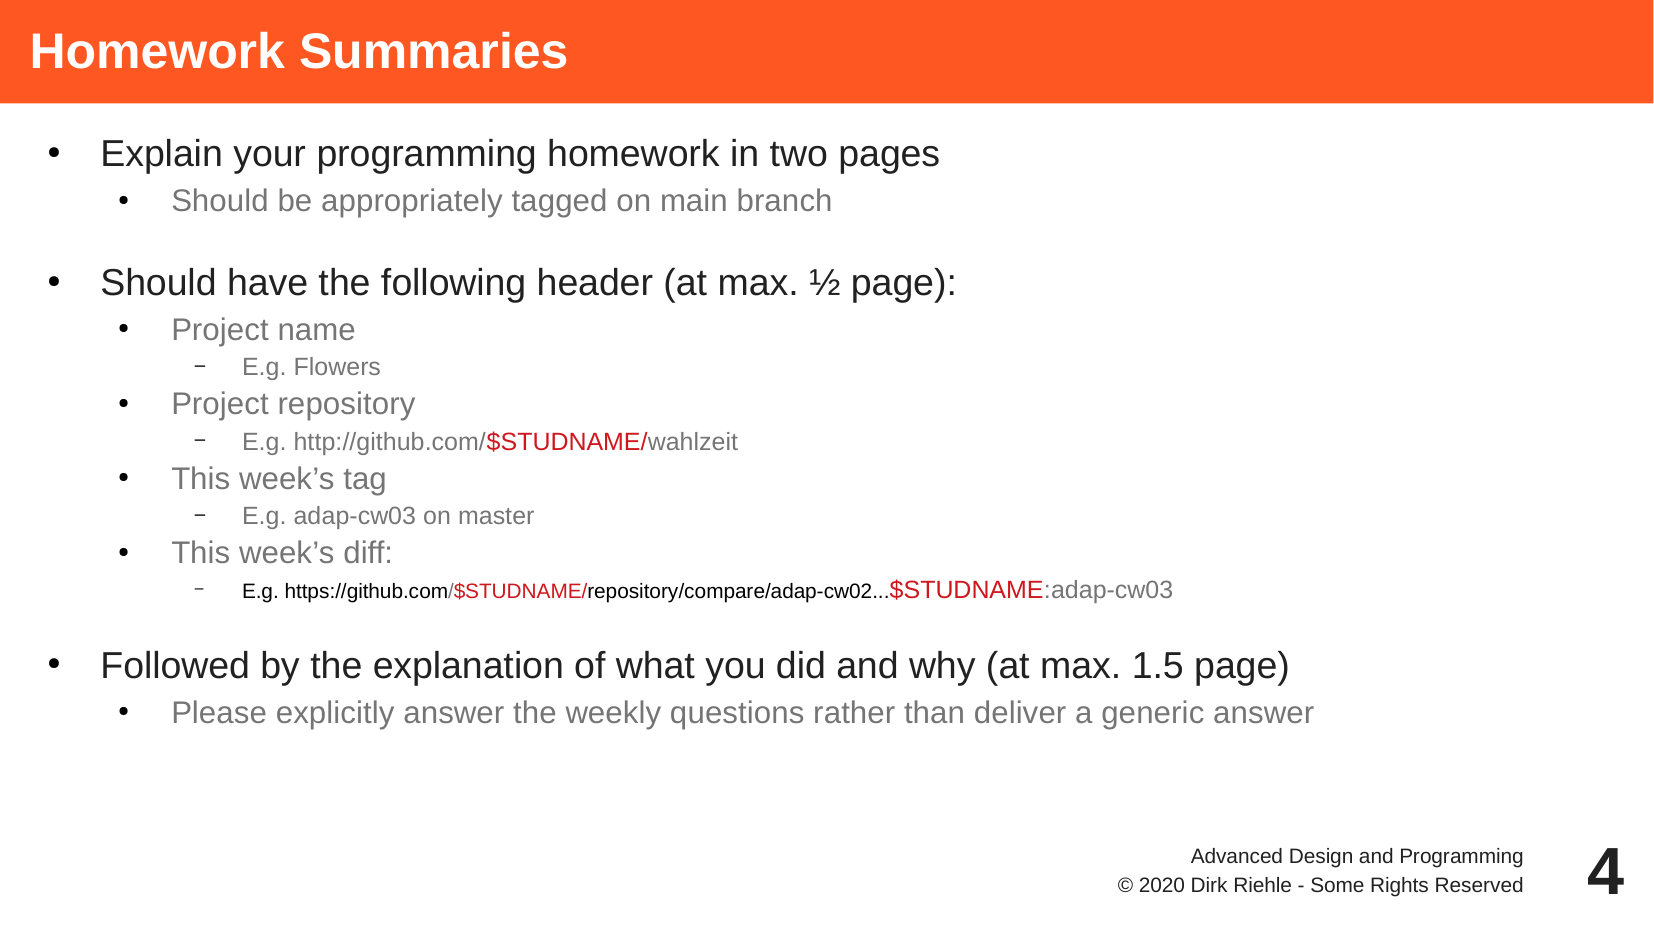

# Homework Summaries
Explain your programming homework in two pages
Should be appropriately tagged on main branch
Should have the following header (at max. ½ page):
Project name
E.g. Flowers
Project repository
E.g. http://github.com/$STUDNAME/wahlzeit
This week’s tag
E.g. adap-cw03 on master
This week’s diff:
E.g. https://github.com/$STUDNAME/repository/compare/adap-cw02...$STUDNAME:adap-cw03
Followed by the explanation of what you did and why (at max. 1.5 page)
Please explicitly answer the weekly questions rather than deliver a generic answer
Advanced Design and Programming
4
© 2020 Dirk Riehle - Some Rights Reserved